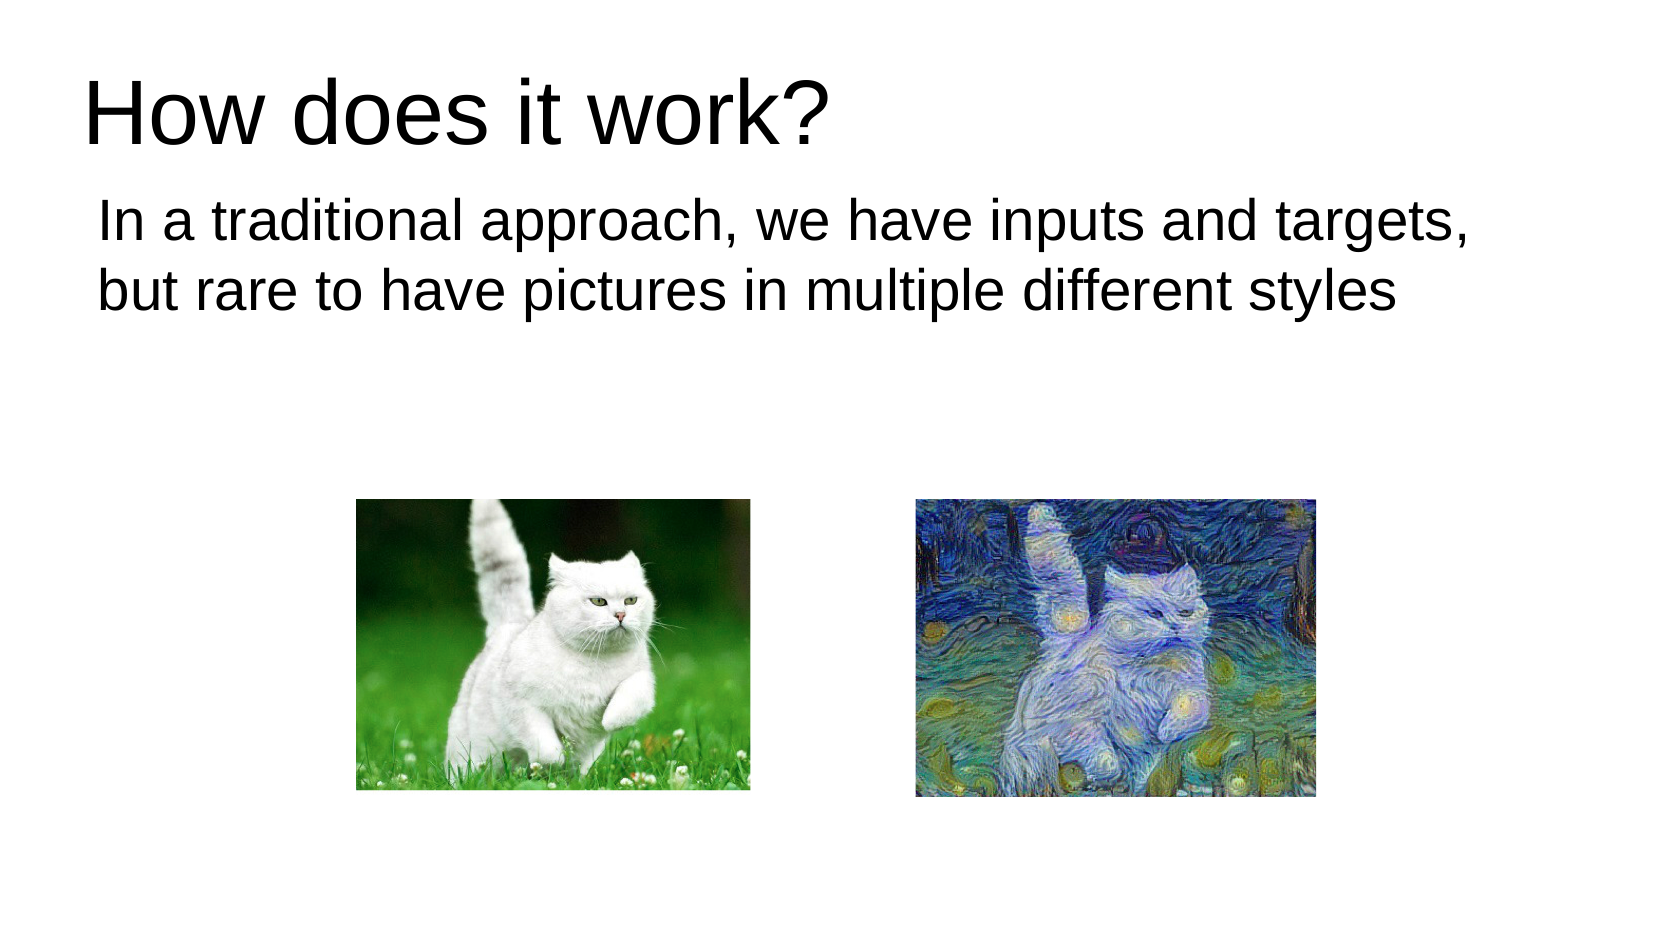

# How does it work?
In a traditional approach, we have inputs and targets, but rare to have pictures in multiple different styles